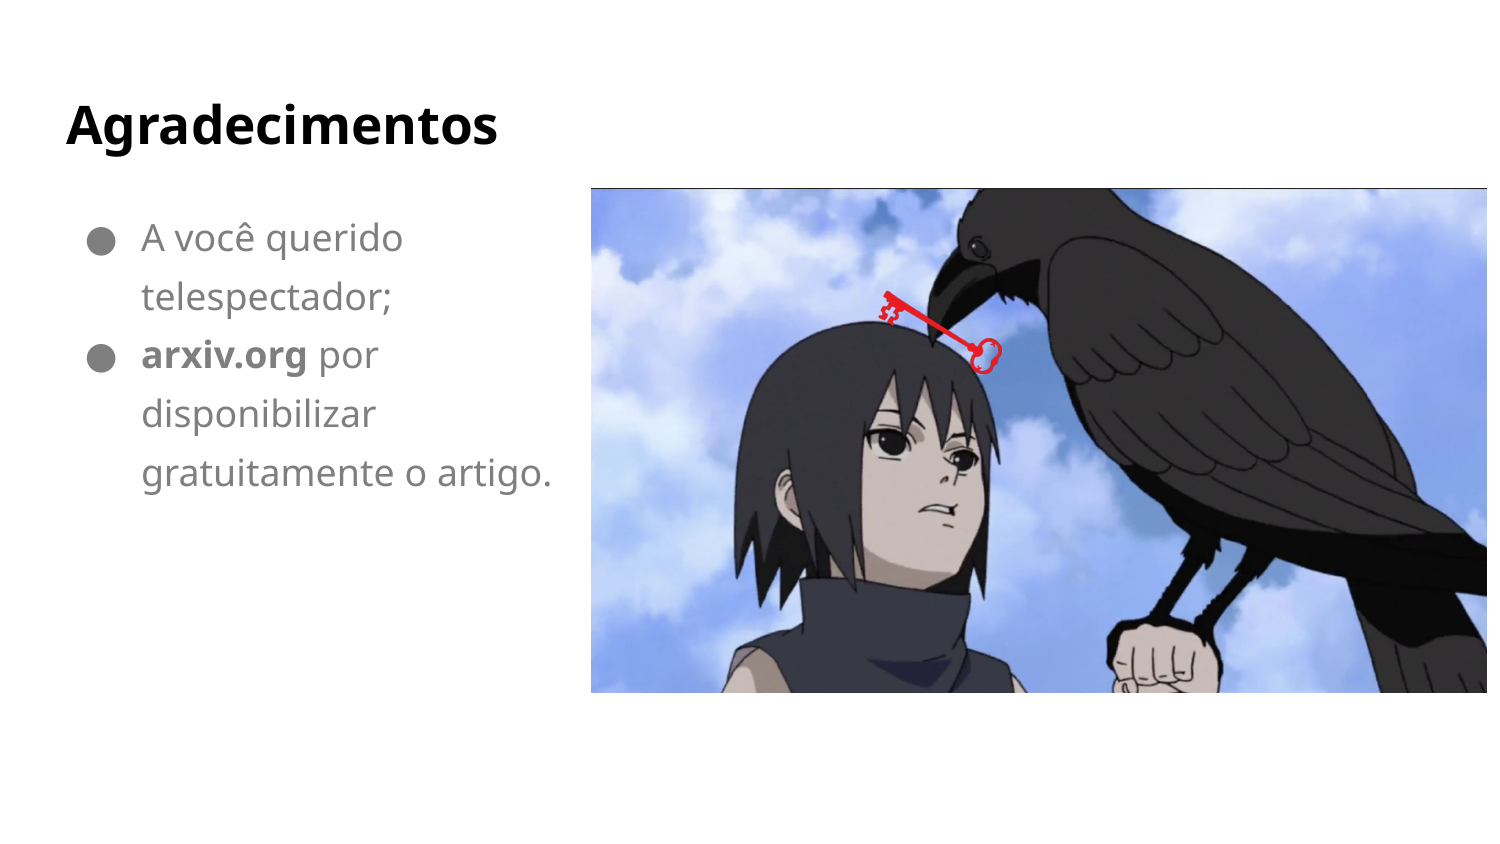

# Agradecimentos
A você querido telespectador;
arxiv.org por disponibilizar gratuitamente o artigo.